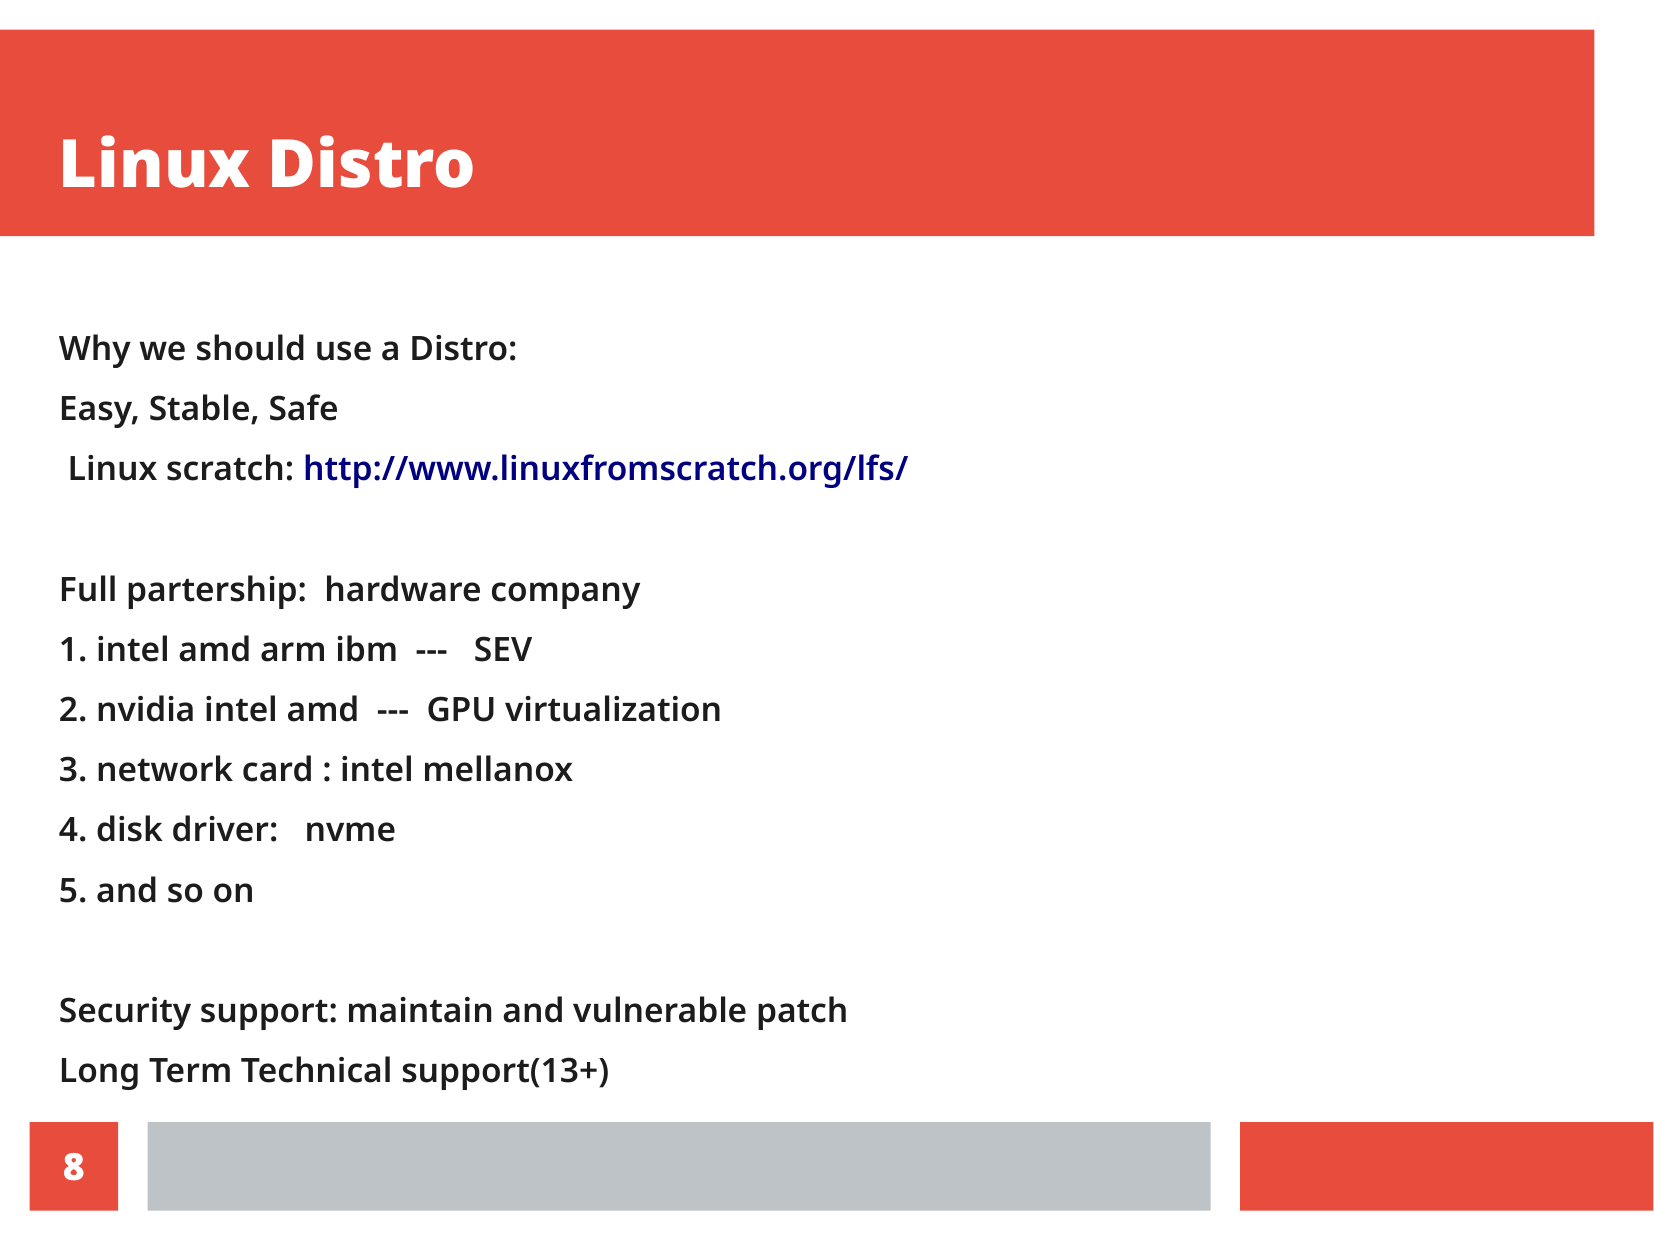

# Linux Distro
Why we should use a Distro:
Easy, Stable, Safe
 Linux scratch: http://www.linuxfromscratch.org/lfs/
Full partership: hardware company
1. intel amd arm ibm --- SEV
2. nvidia intel amd --- GPU virtualization
3. network card : intel mellanox
4. disk driver: nvme
5. and so on
Security support: maintain and vulnerable patch
Long Term Technical support(13+)
8